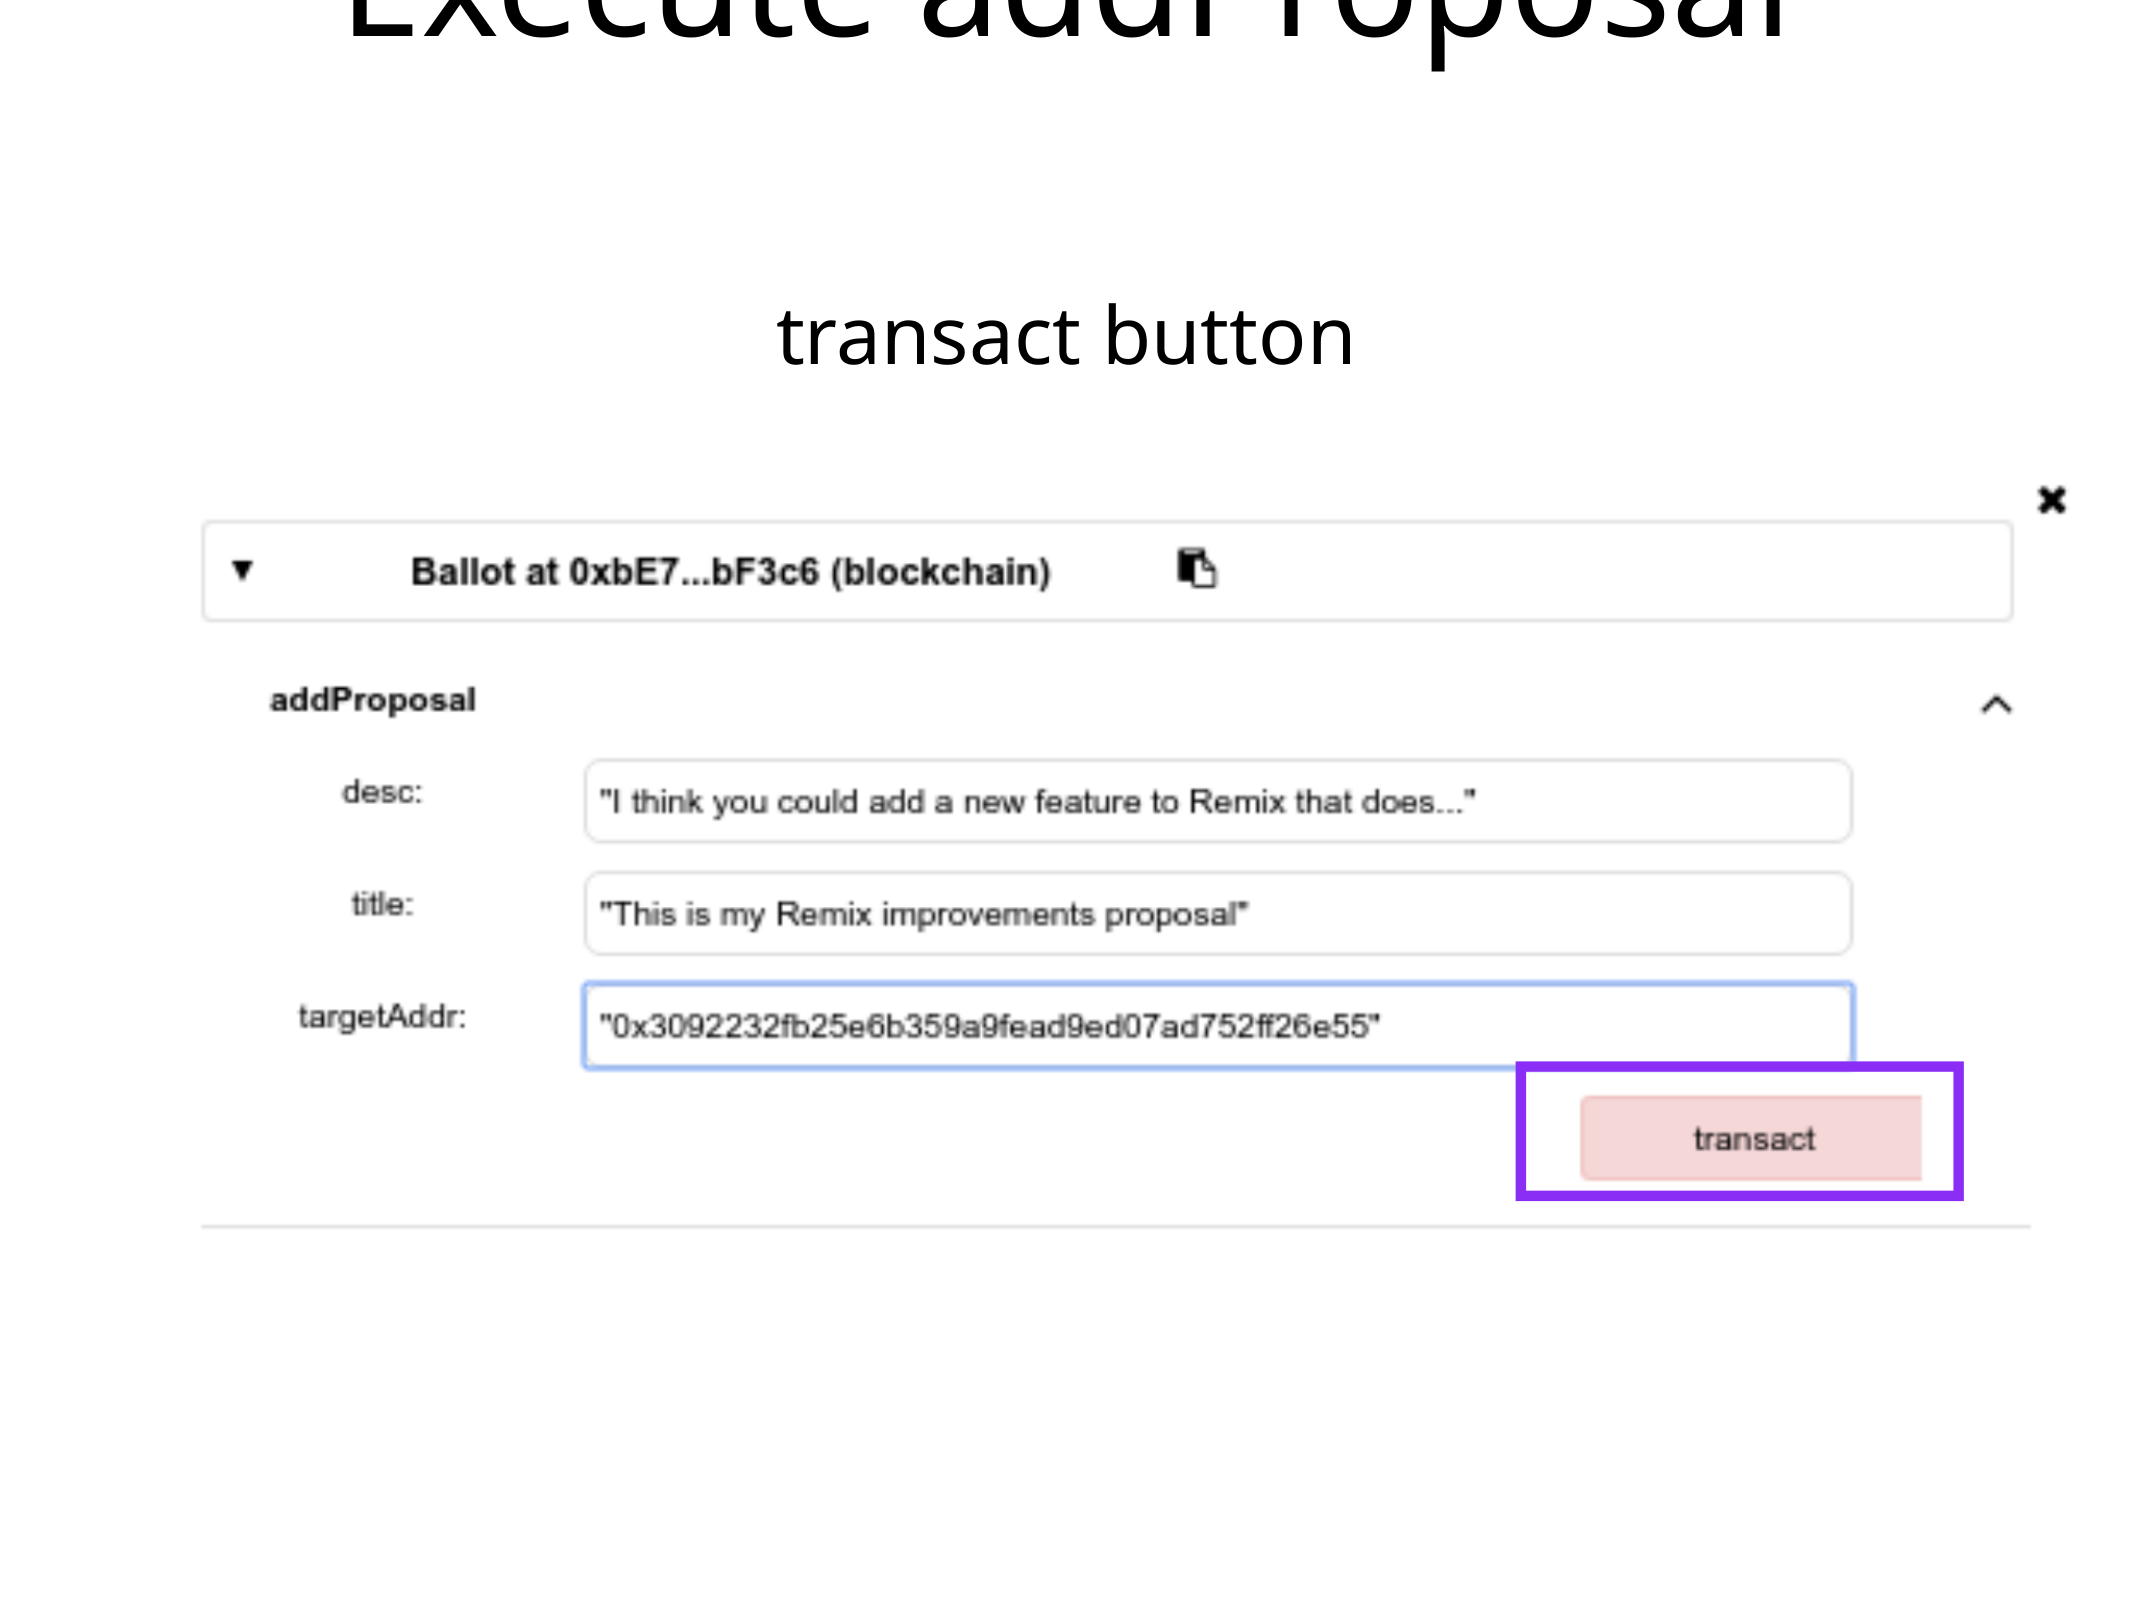

# Execute addProposal
transact button
( when dependencies.js is the active file )